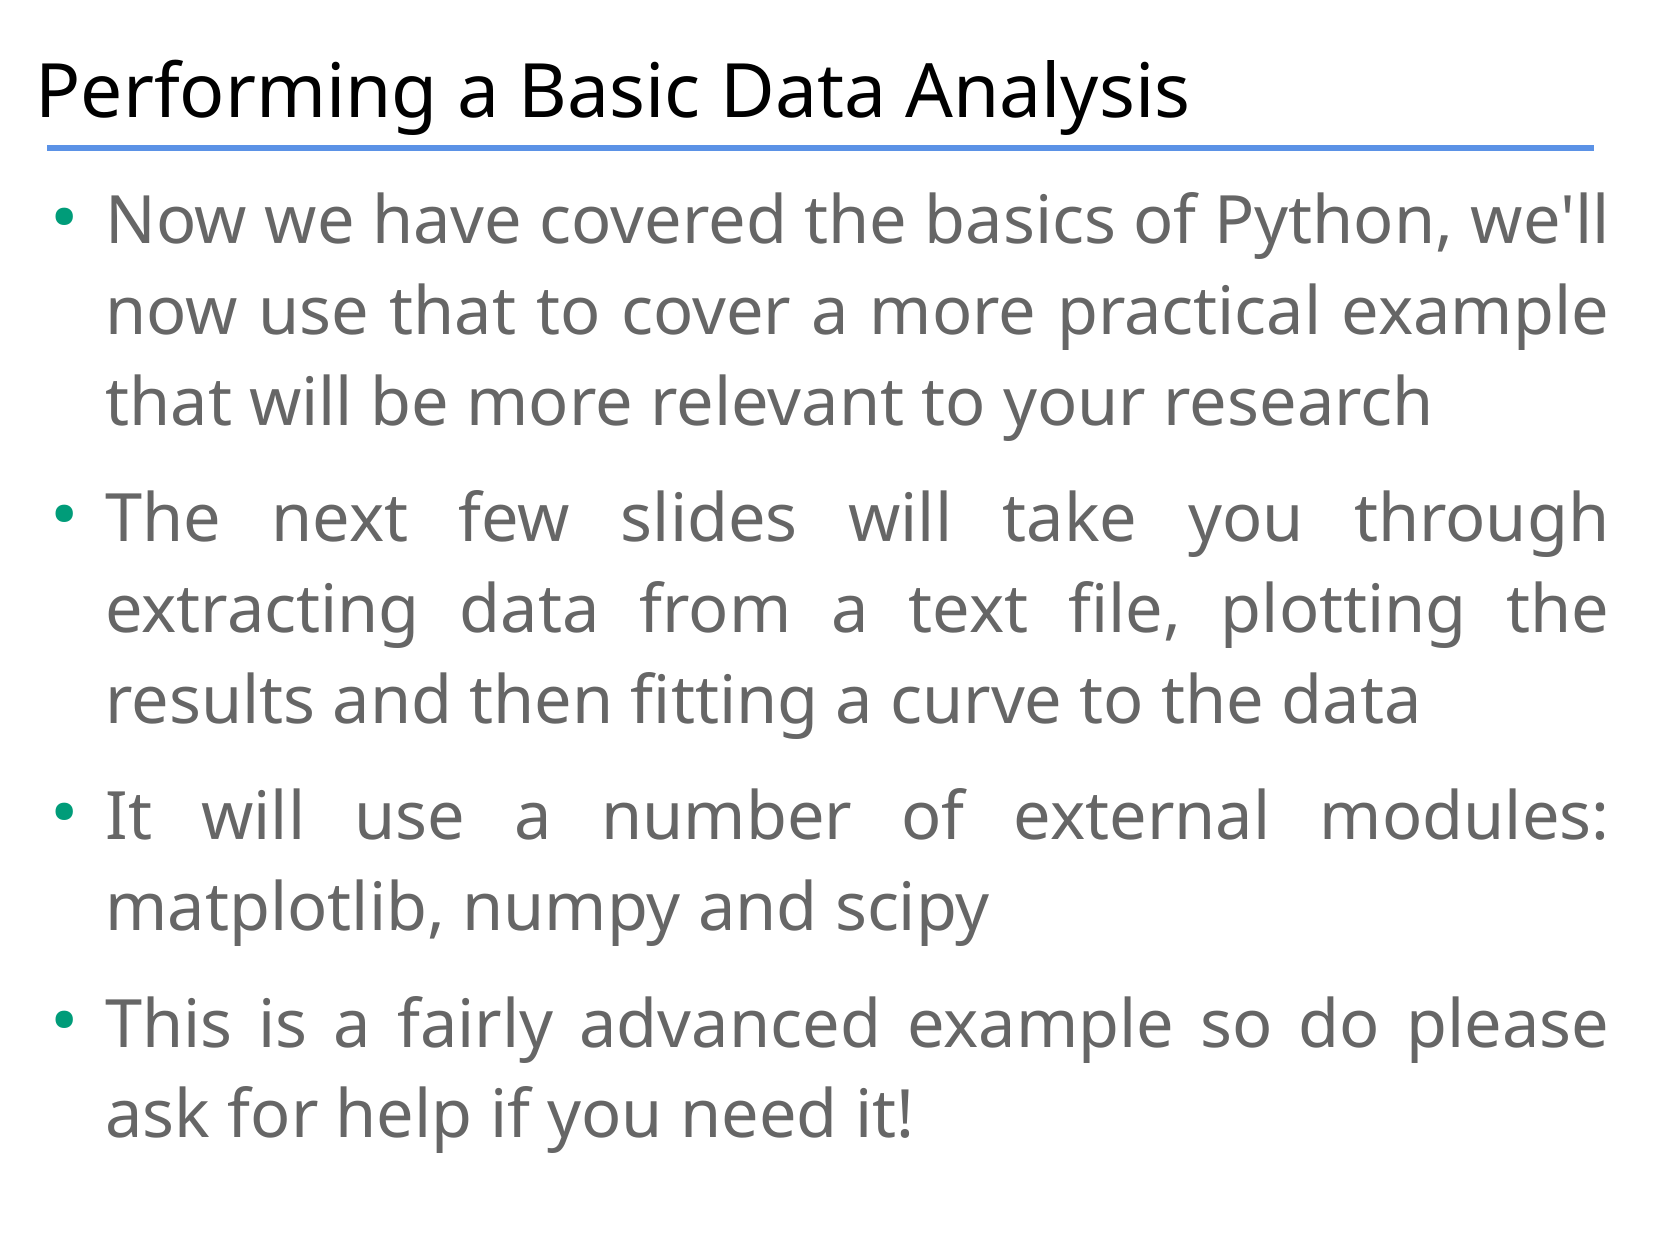

Performing a Basic Data Analysis
# Now we have covered the basics of Python, we'll now use that to cover a more practical example that will be more relevant to your research
The next few slides will take you through extracting data from a text file, plotting the results and then fitting a curve to the data
It will use a number of external modules: matplotlib, numpy and scipy
This is a fairly advanced example so do please ask for help if you need it!